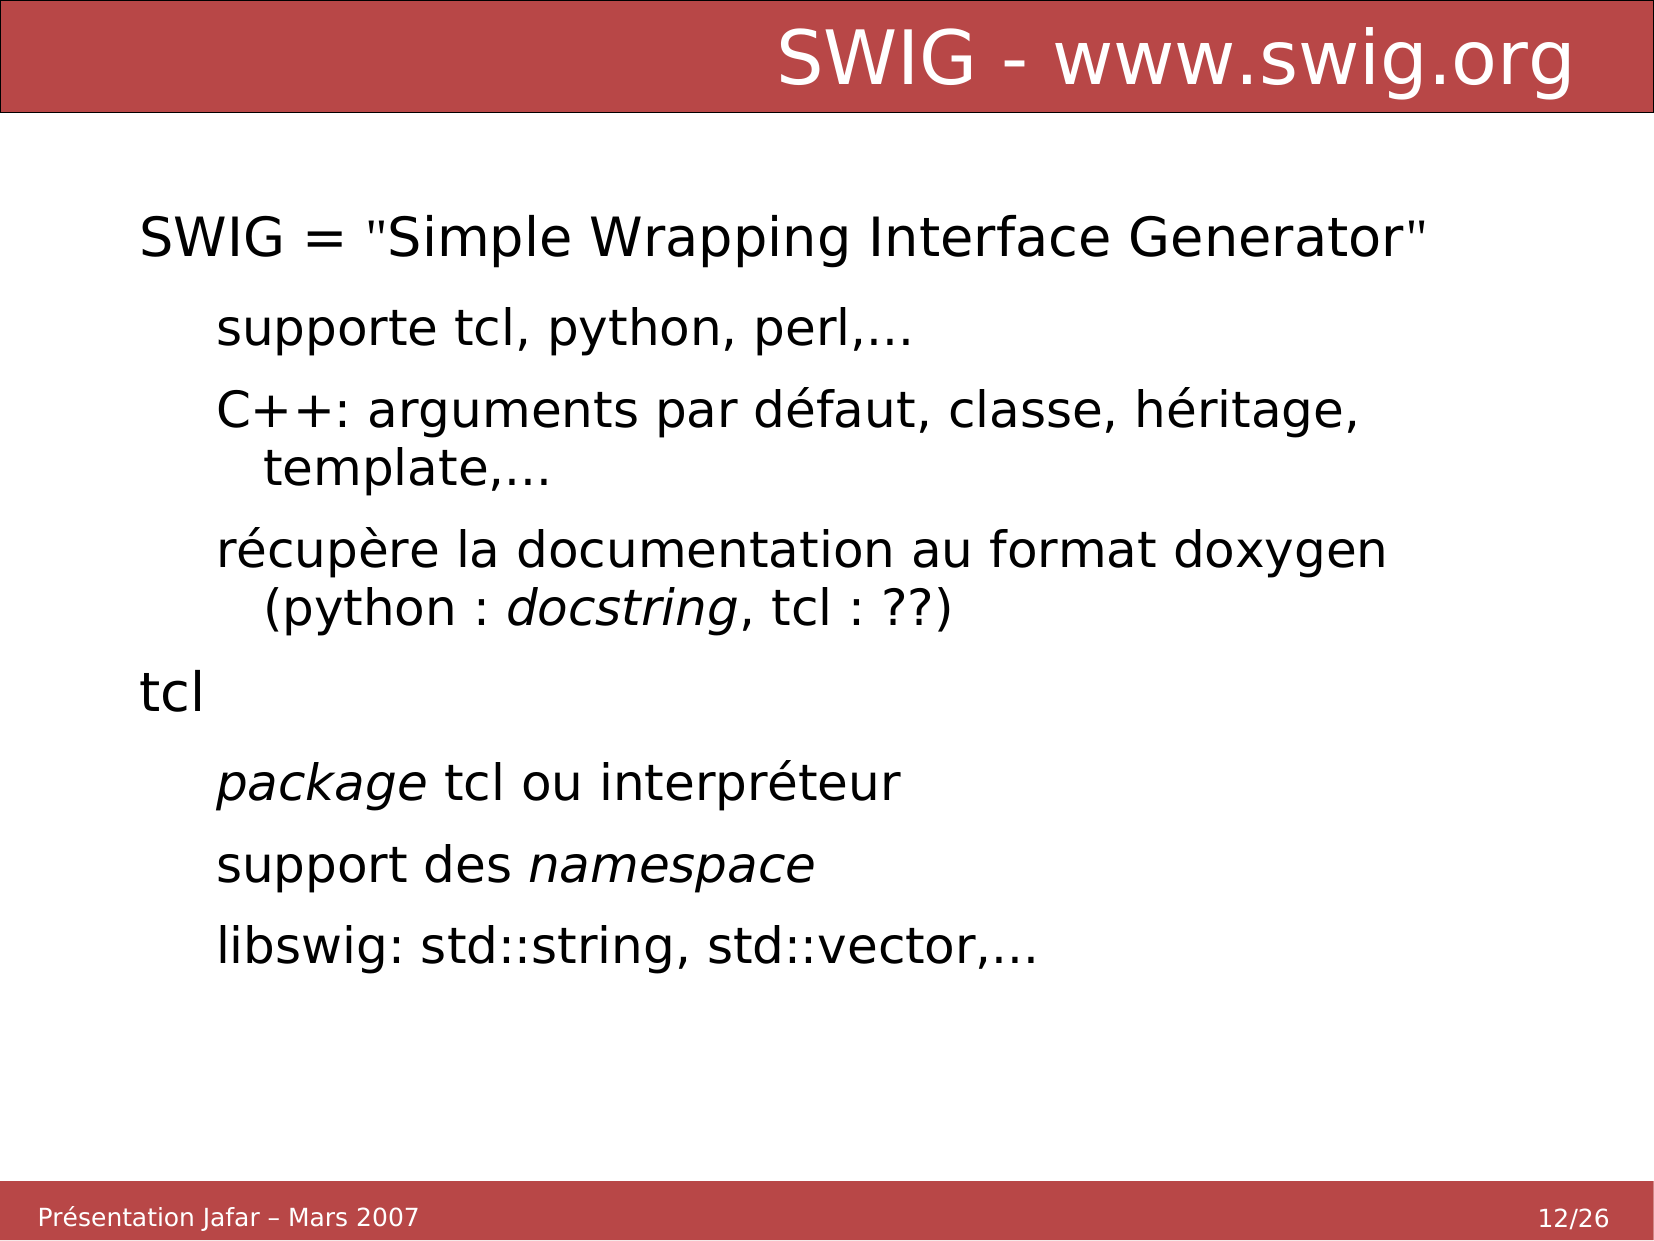

# SWIG - www.swig.org
SWIG = "Simple Wrapping Interface Generator"
supporte tcl, python, perl,...
C++: arguments par défaut, classe, héritage, template,...
récupère la documentation au format doxygen (python : docstring, tcl : ??)
tcl
package tcl ou interpréteur
support des namespace
libswig: std::string, std::vector,...